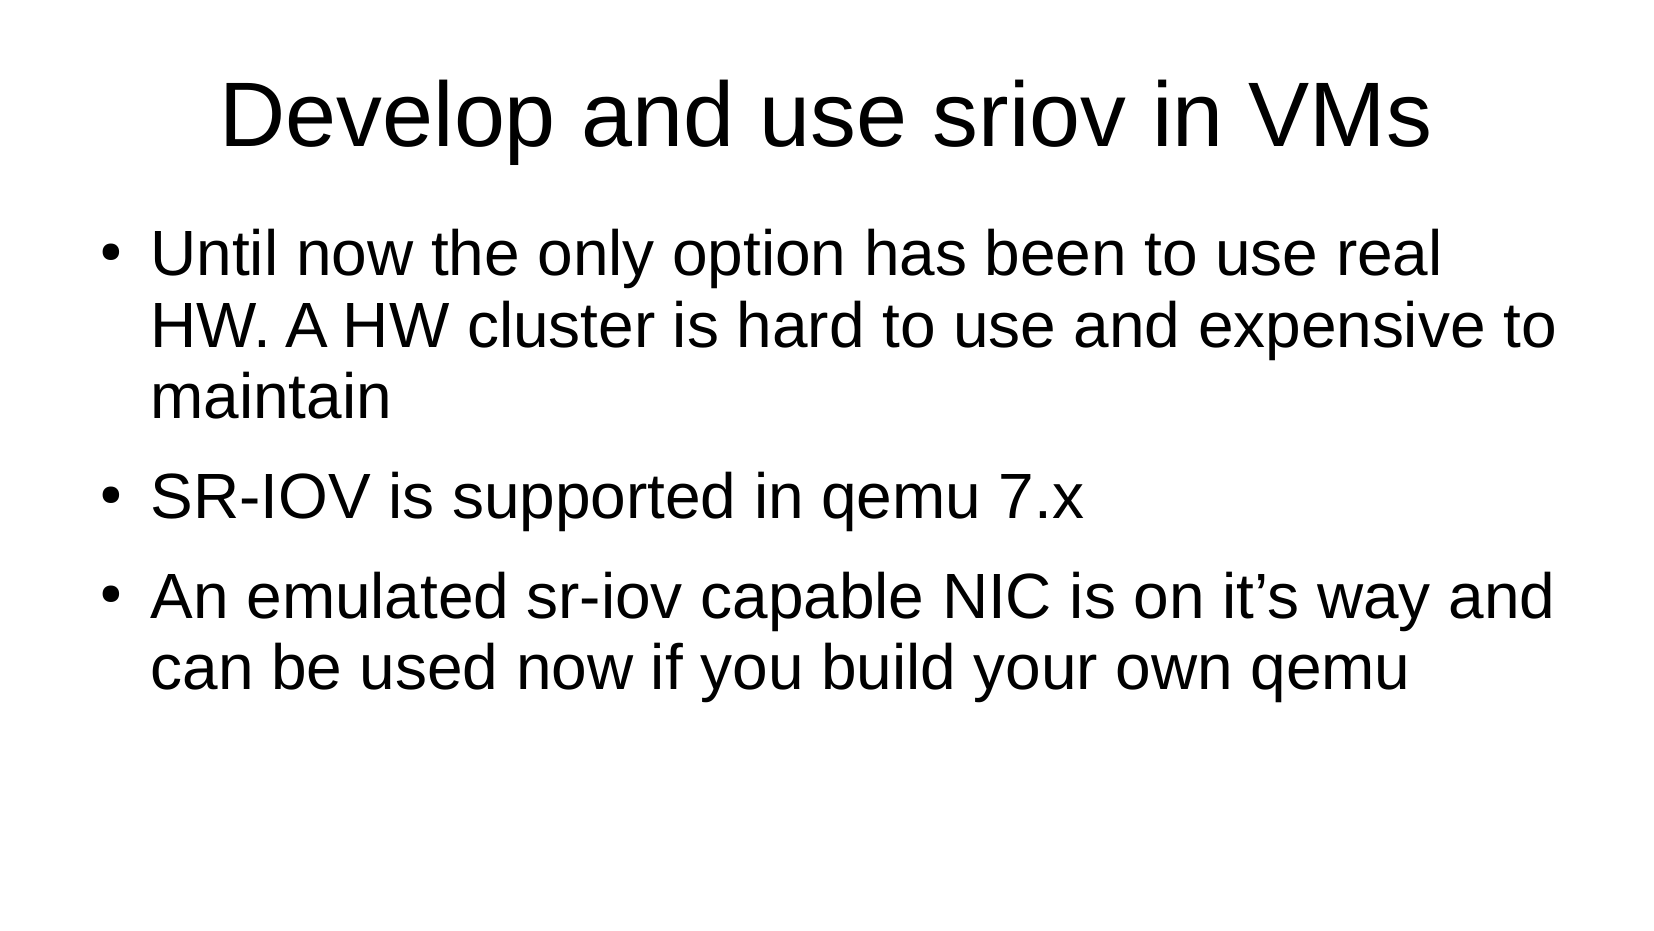

# Develop and use sriov in VMs
Until now the only option has been to use real HW. A HW cluster is hard to use and expensive to maintain
SR-IOV is supported in qemu 7.x
An emulated sr-iov capable NIC is on it’s way and can be used now if you build your own qemu